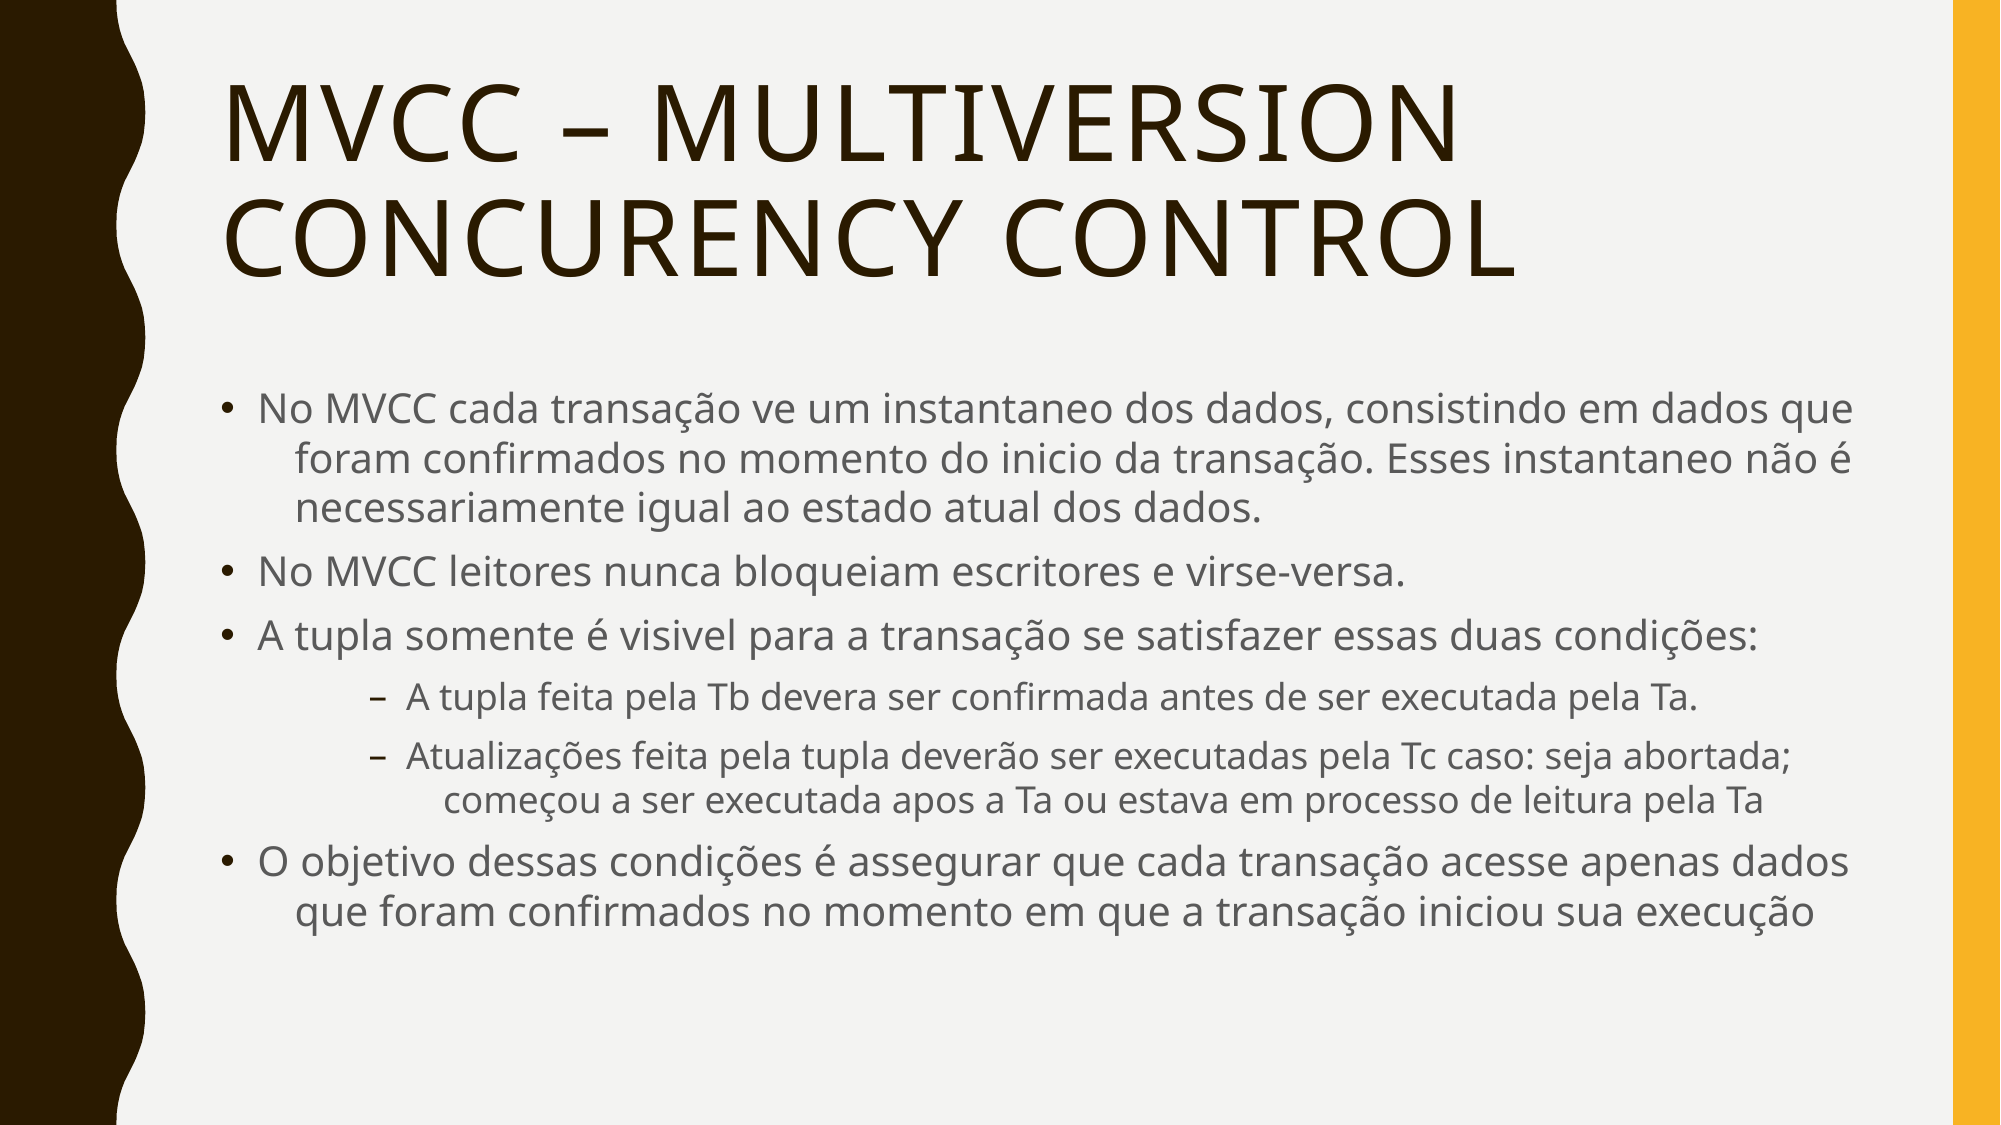

# MVcC – Multiversion concurency control
No MVCC cada transação ve um instantaneo dos dados, consistindo em dados que foram confirmados no momento do inicio da transação. Esses instantaneo não é necessariamente igual ao estado atual dos dados.
No MVCC leitores nunca bloqueiam escritores e virse-versa.
A tupla somente é visivel para a transação se satisfazer essas duas condições:
A tupla feita pela Tb devera ser confirmada antes de ser executada pela Ta.
Atualizações feita pela tupla deverão ser executadas pela Tc caso: seja abortada; começou a ser executada apos a Ta ou estava em processo de leitura pela Ta
O objetivo dessas condições é assegurar que cada transação acesse apenas dados que foram confirmados no momento em que a transação iniciou sua execução